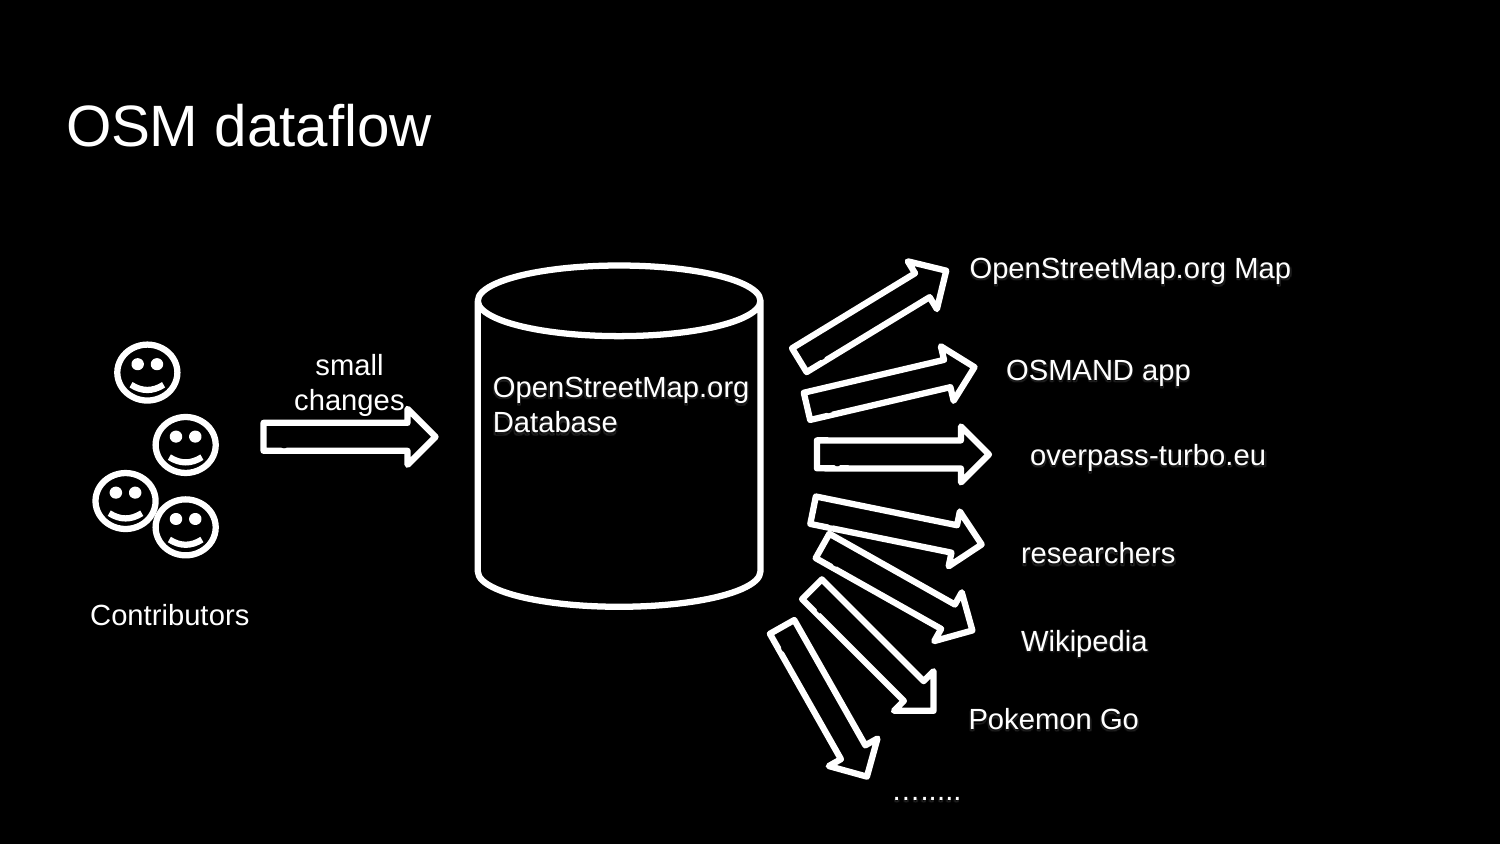

# OSM dataflow
OpenStreetMap.org Map
t
small changes
OSMAND app
OpenStreetMap.org Database
t
t
overpass-turbo.eu
t
t
researchers
t
Contributors
Wikipedia
t
t
Pokemon Go
….....
….